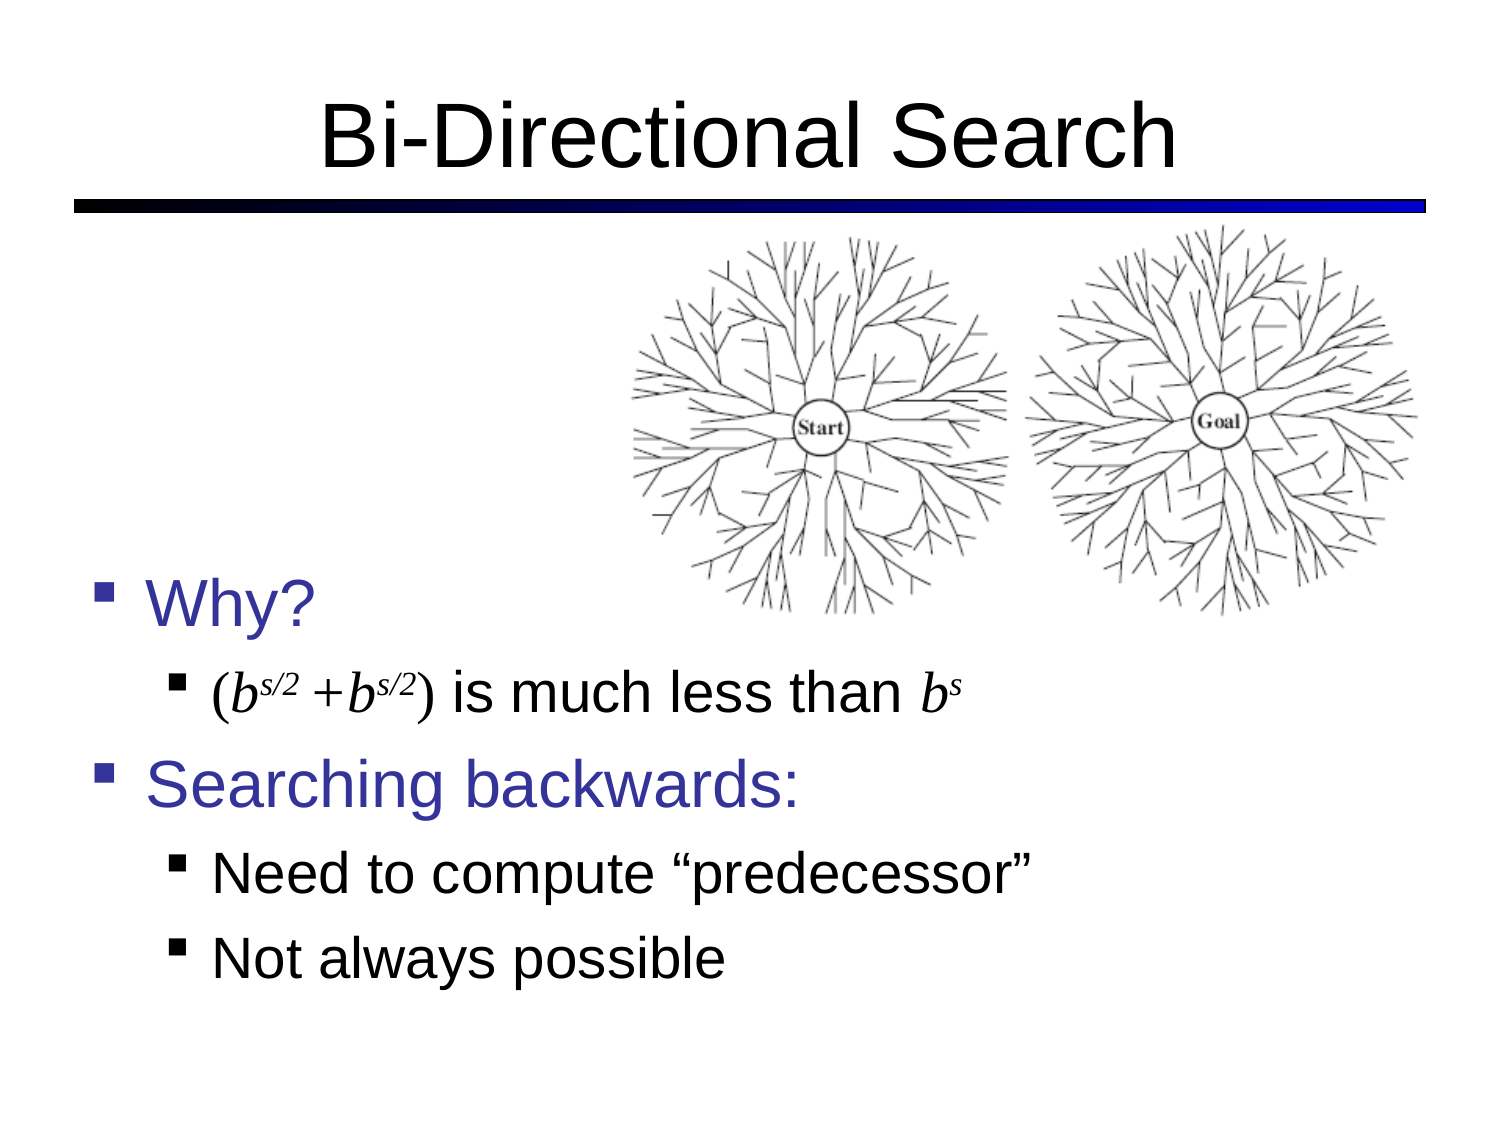

Bi-Directional Search
Why?
(bs/2 +bs/2) is much less than bs
Searching backwards:
Need to compute “predecessor”
Not always possible